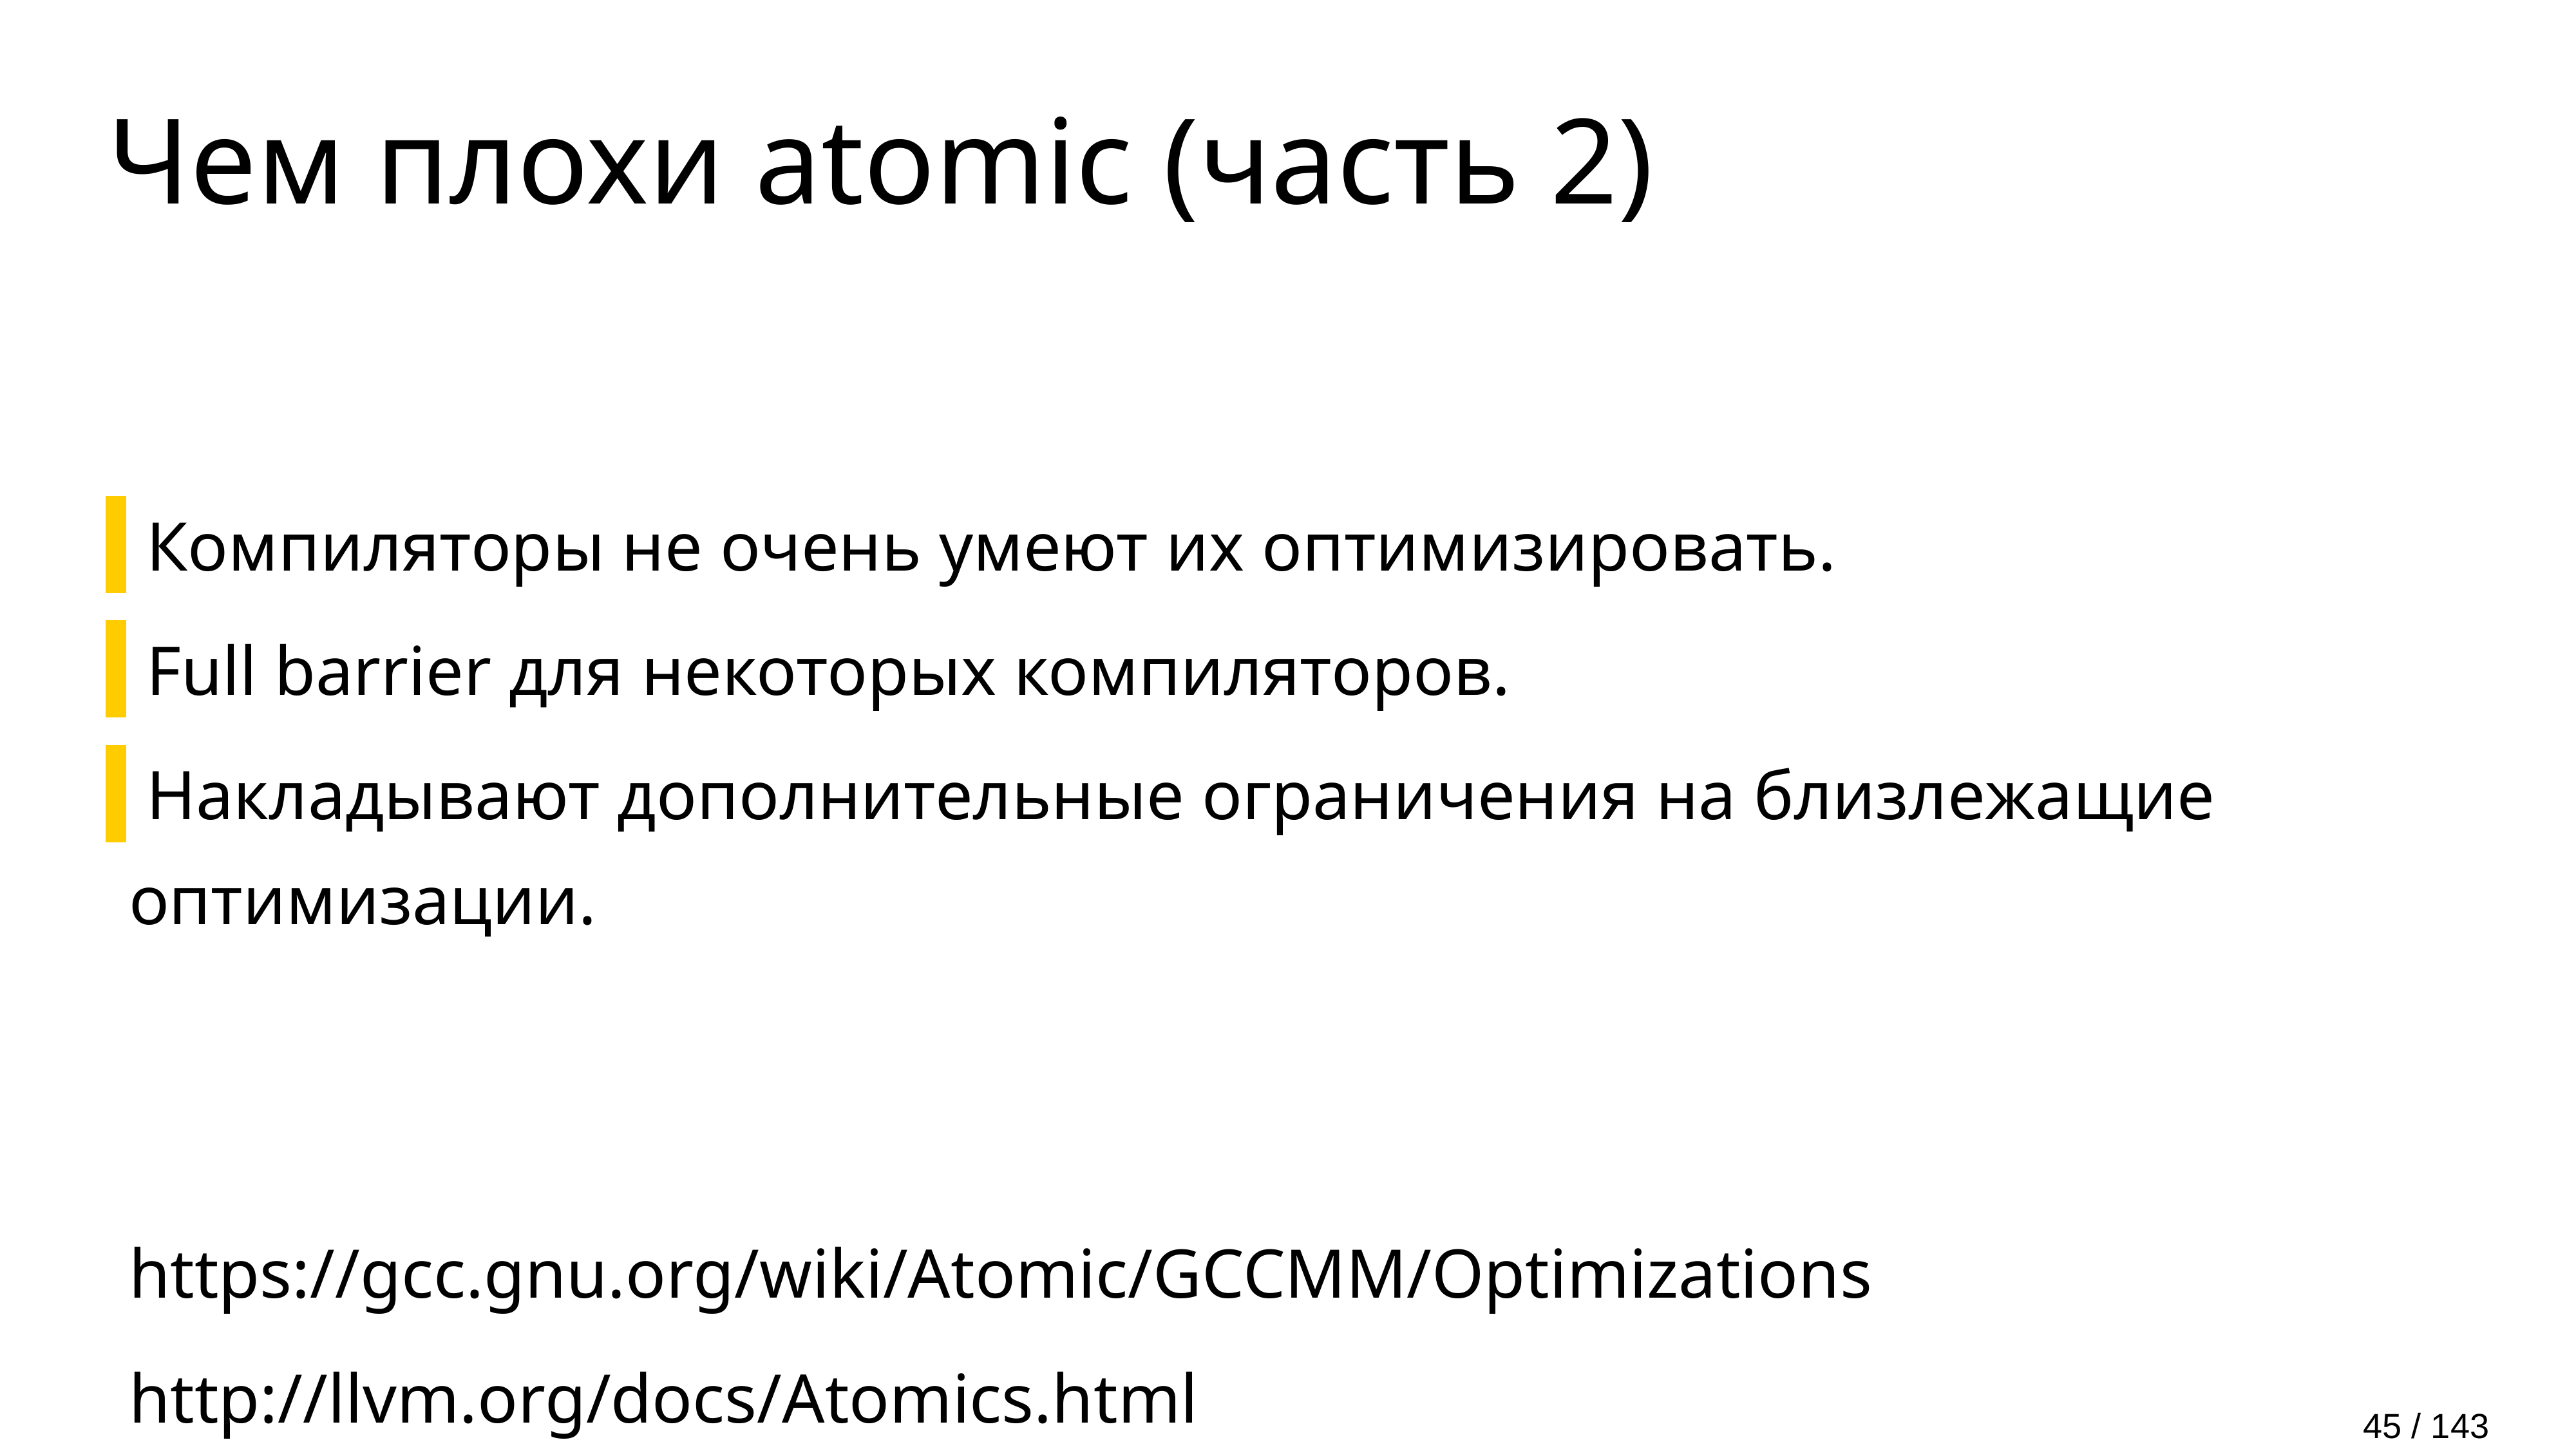

# Чем плохи atomic (часть 2)
 Компиляторы не очень умеют их оптимизировать.
 Full barrier для некоторых компиляторов.
 Накладывают дополнительные ограничения на близлежащие оптимизации.
https://gcc.gnu.org/wiki/Atomic/GCCMM/Optimizations
http://llvm.org/docs/Atomics.html